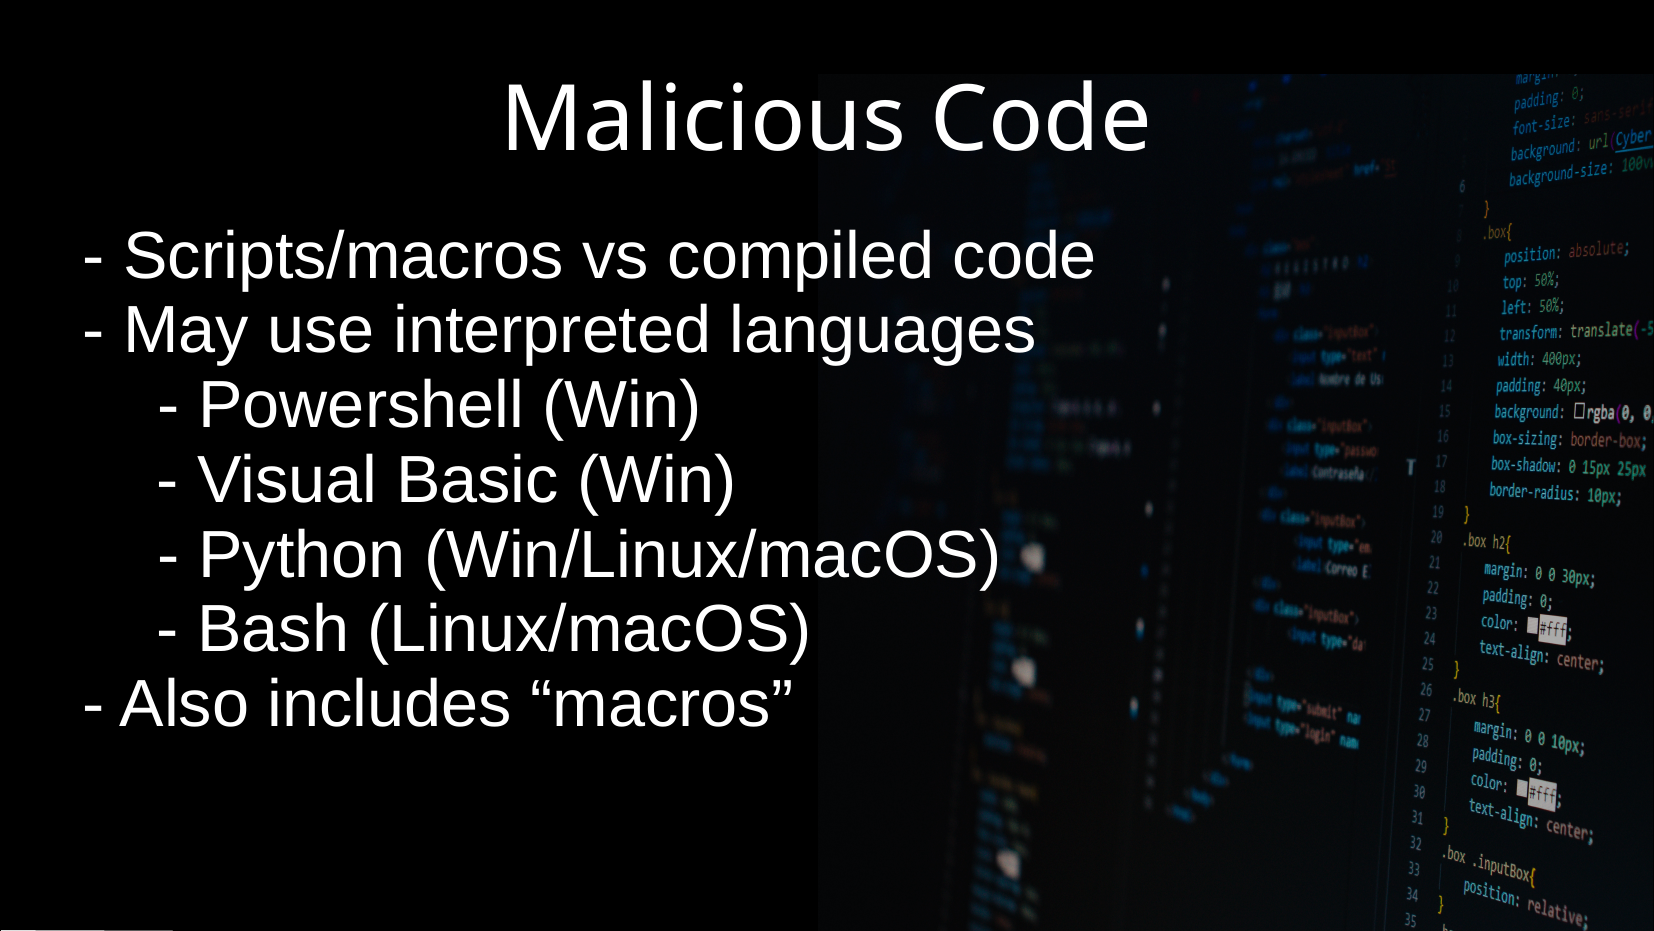

# Malicious Code
- Scripts/macros vs compiled code
- May use interpreted languages
	- Powershell (Win)
 - Visual Basic (Win)
	- Python (Win/Linux/macOS)
 - Bash (Linux/macOS)
- Also includes “macros”